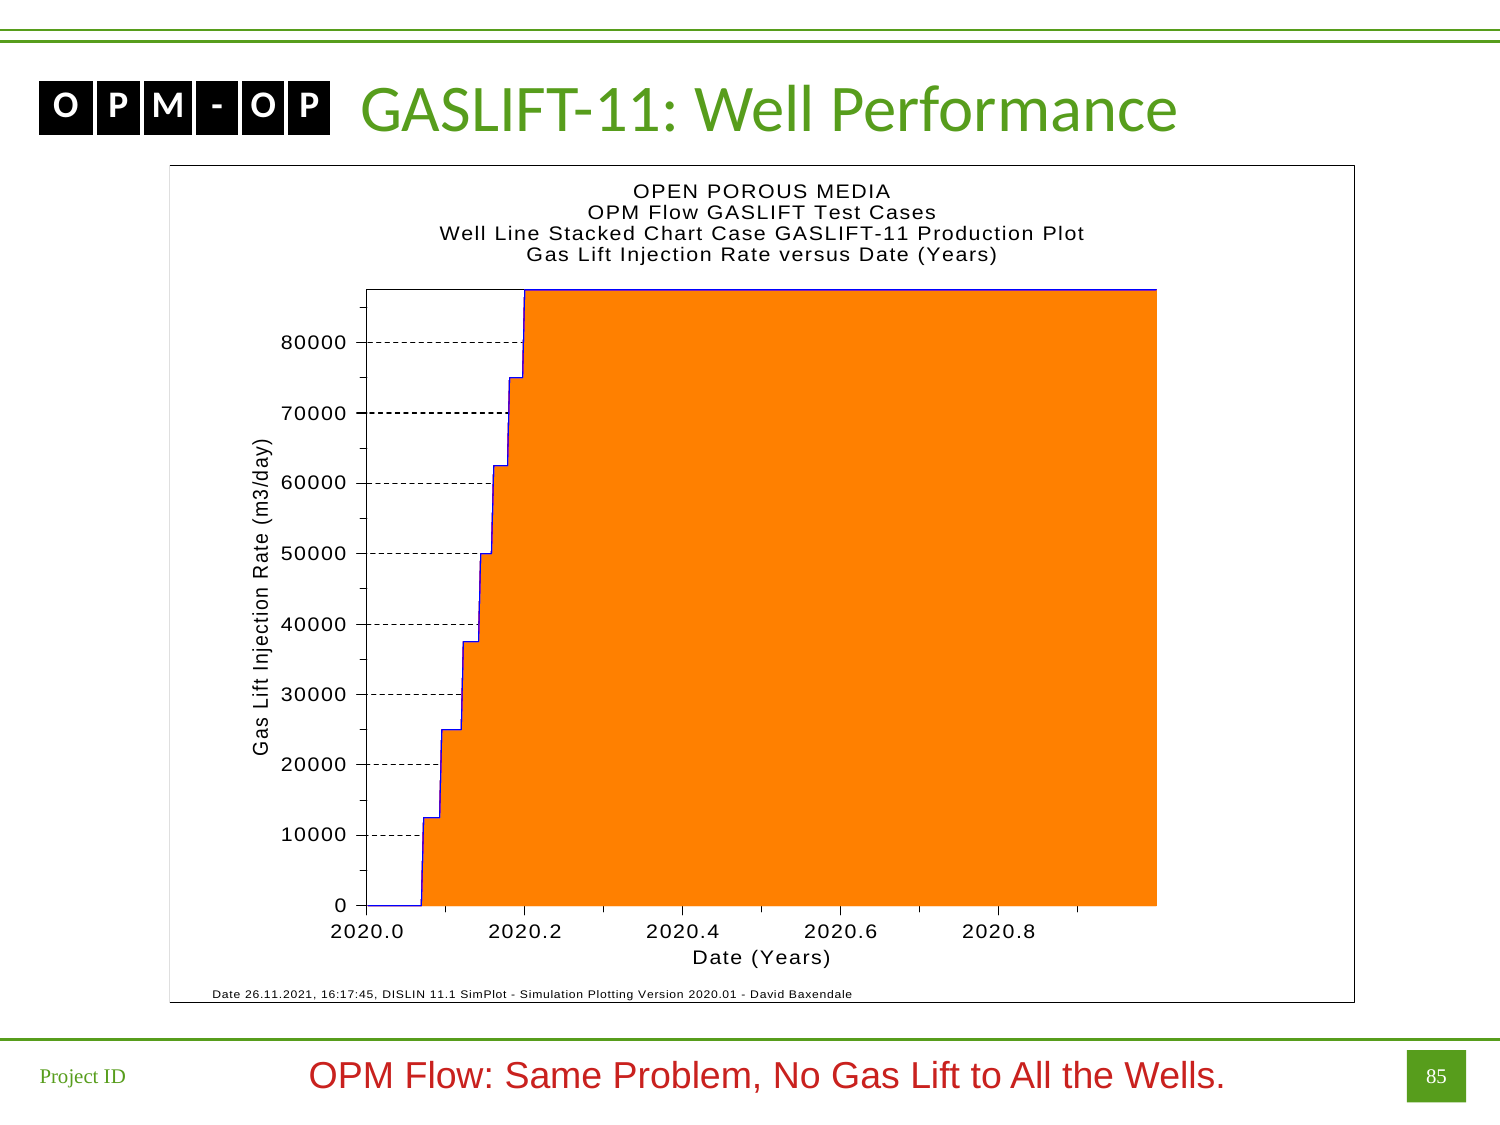

# GASLIFT-11: Well Performance
OPM Flow: Same Problem, No Gas Lift to All the Wells.
Project ID
85